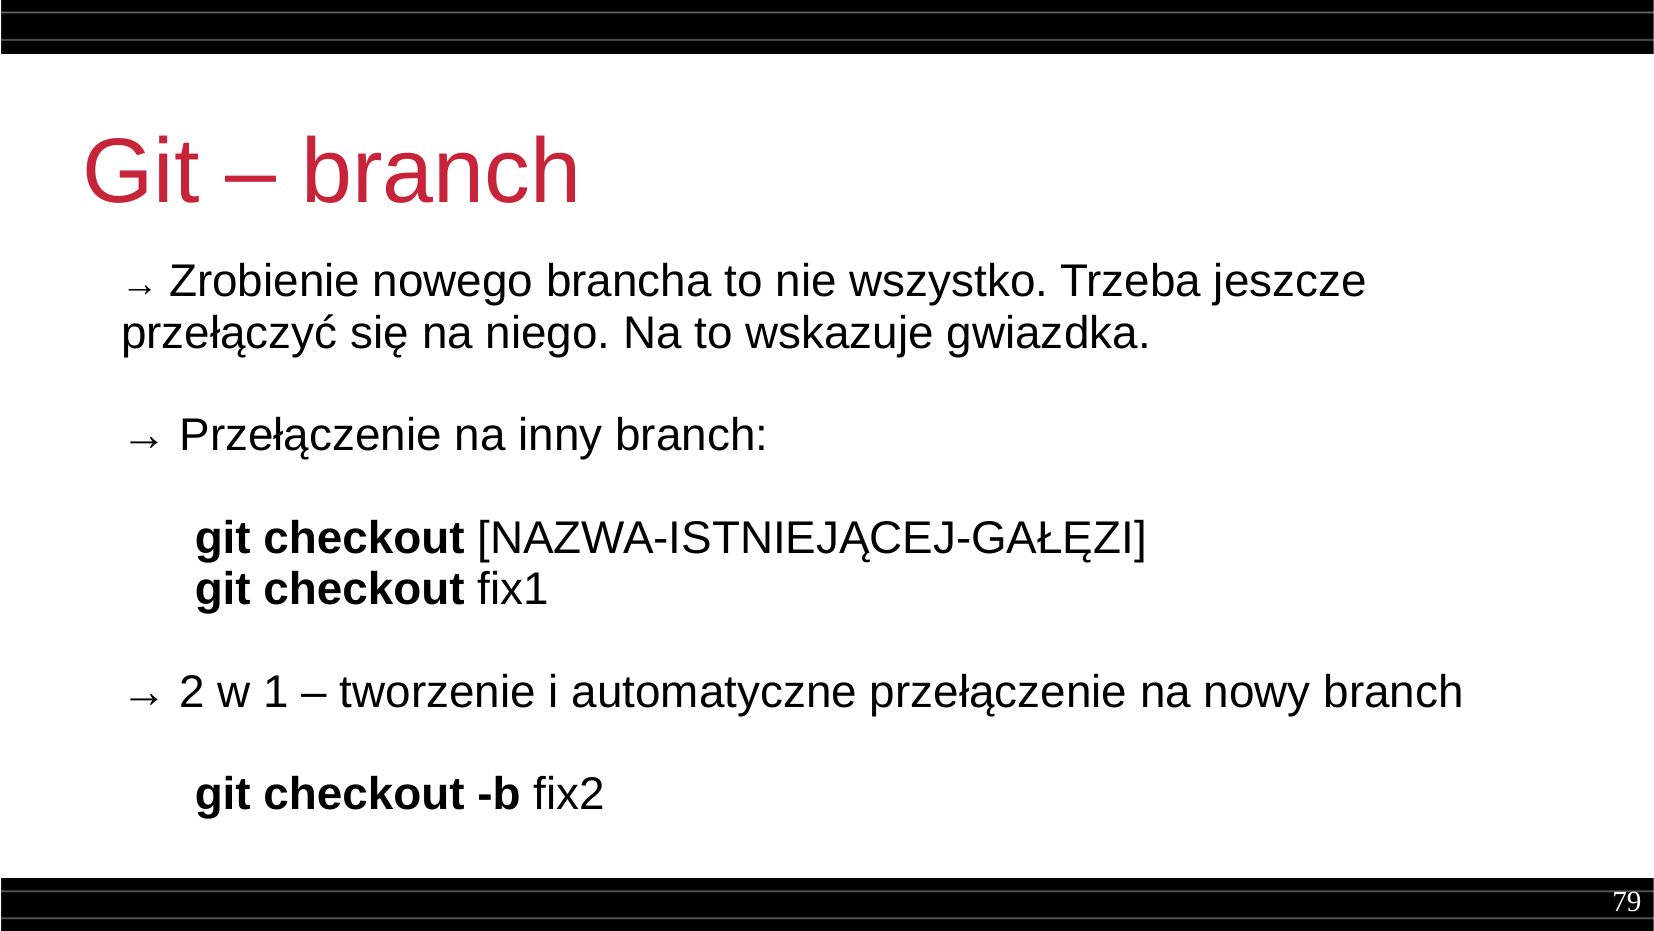

# Git – branch
→ Zrobienie nowego brancha to nie wszystko. Trzeba jeszcze przełączyć się na niego. Na to wskazuje gwiazdka.
→ Przełączenie na inny branch:
	git checkout [NAZWA-ISTNIEJĄCEJ-GAŁĘZI]
	git checkout fix1
→ 2 w 1 – tworzenie i automatyczne przełączenie na nowy branch
	git checkout -b fix2